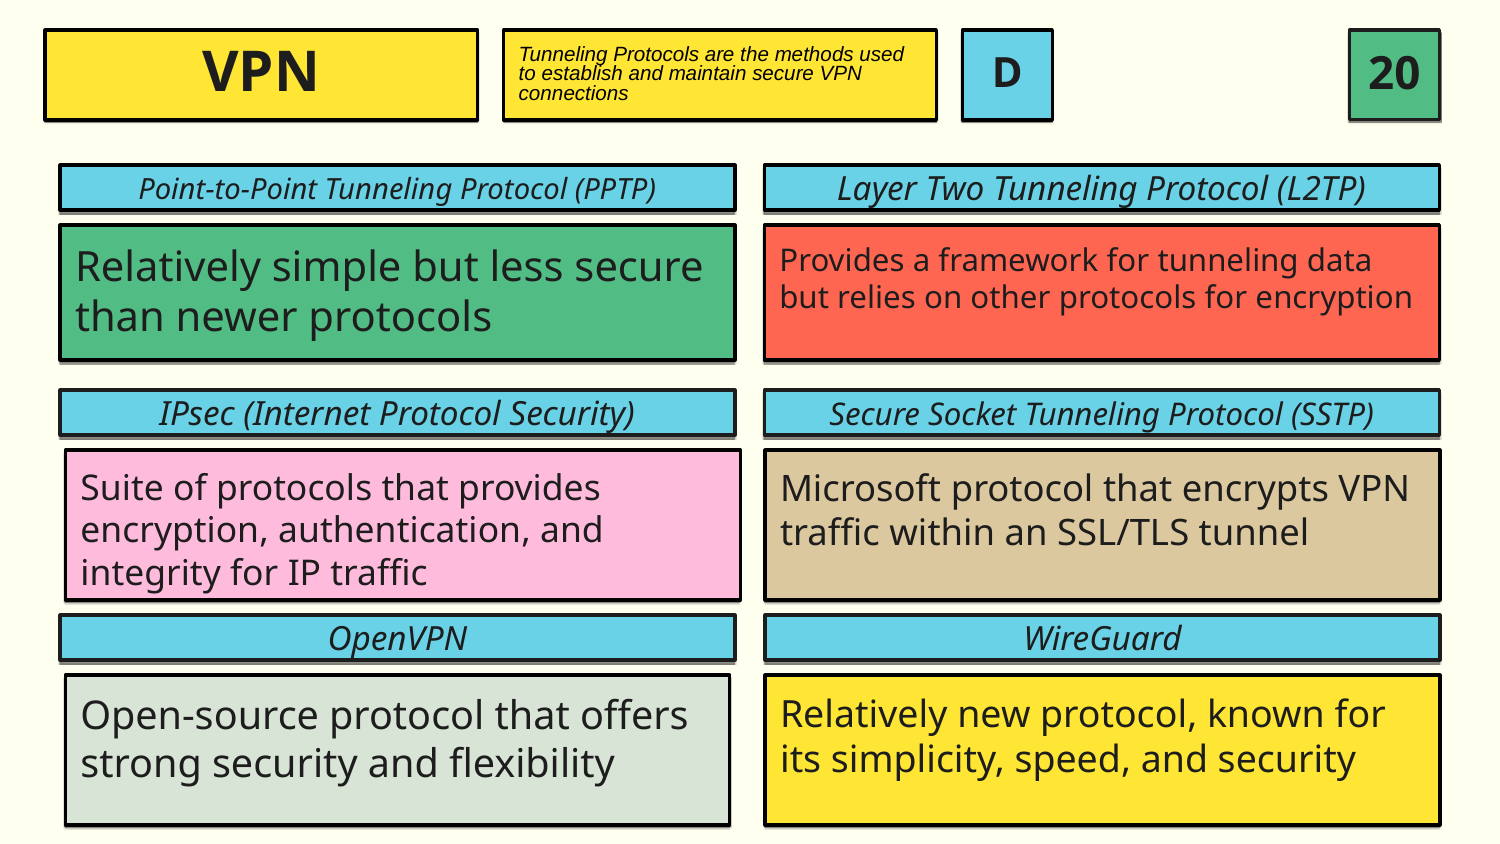

VPN
Tunneling Protocols are the methods used to establish and maintain secure VPN connections
D
Point-to-Point Tunneling Protocol (PPTP)
Layer Two Tunneling Protocol (L2TP)
Relatively simple but less secure than newer protocols
Provides a framework for tunneling data but relies on other protocols for encryption
IPsec (Internet Protocol Security)
Secure Socket Tunneling Protocol (SSTP)
# Suite of protocols that provides encryption, authentication, and integrity for IP traffic
Microsoft protocol that encrypts VPN traffic within an SSL/TLS tunnel
OpenVPN
WireGuard
Open-source protocol that offers strong security and flexibility
Relatively new protocol, known for its simplicity, speed, and security
Types